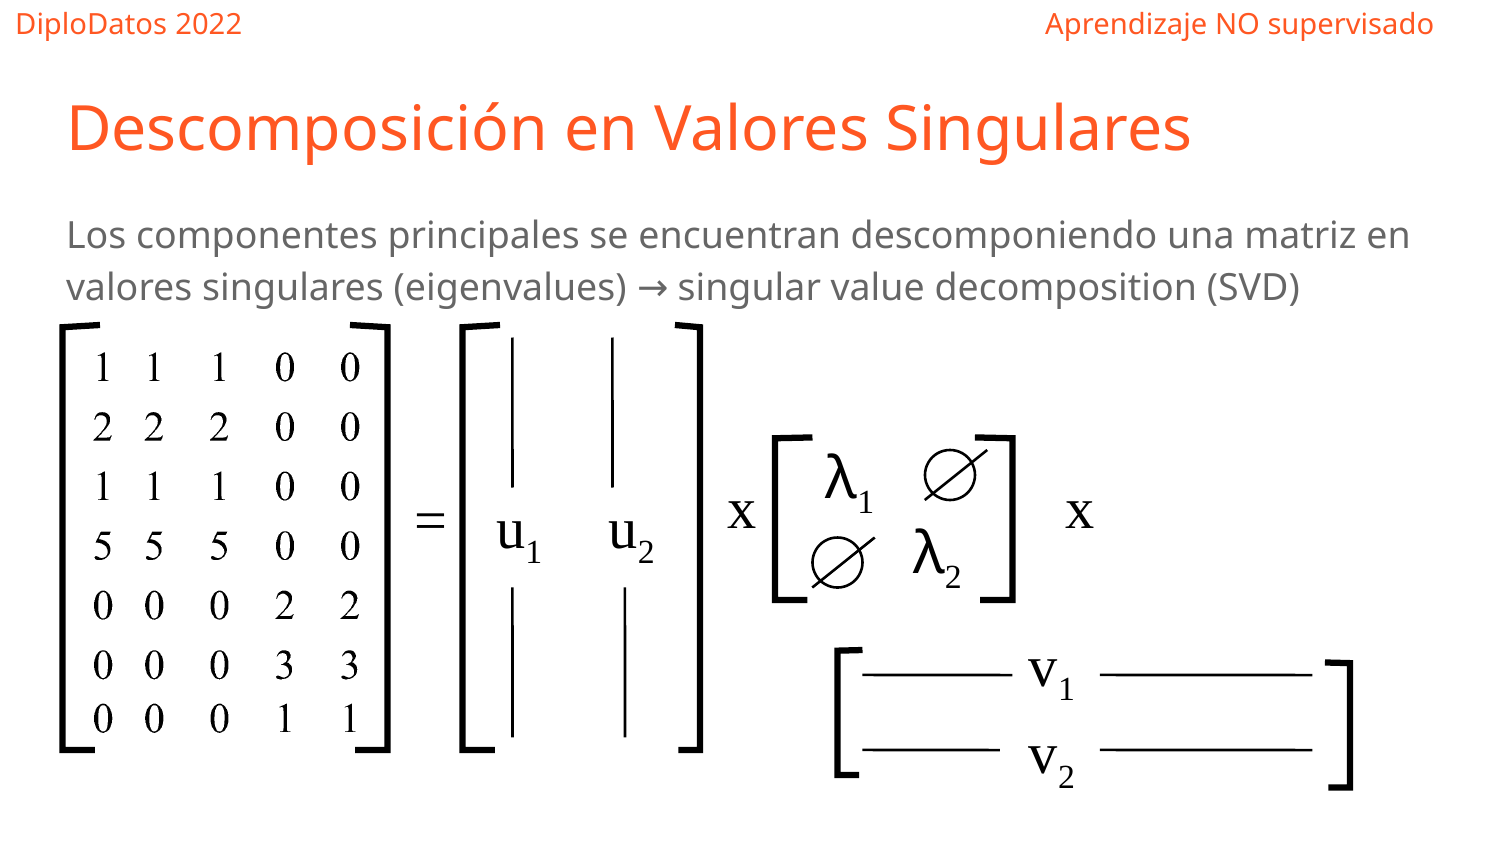

# Descomposición en Valores Singulares
Los componentes principales se encuentran descomponiendo una matriz en valores singulares (eigenvalues) → singular value decomposition (SVD)
λ1
x
x
=
u1
u2
λ2
v1
v2